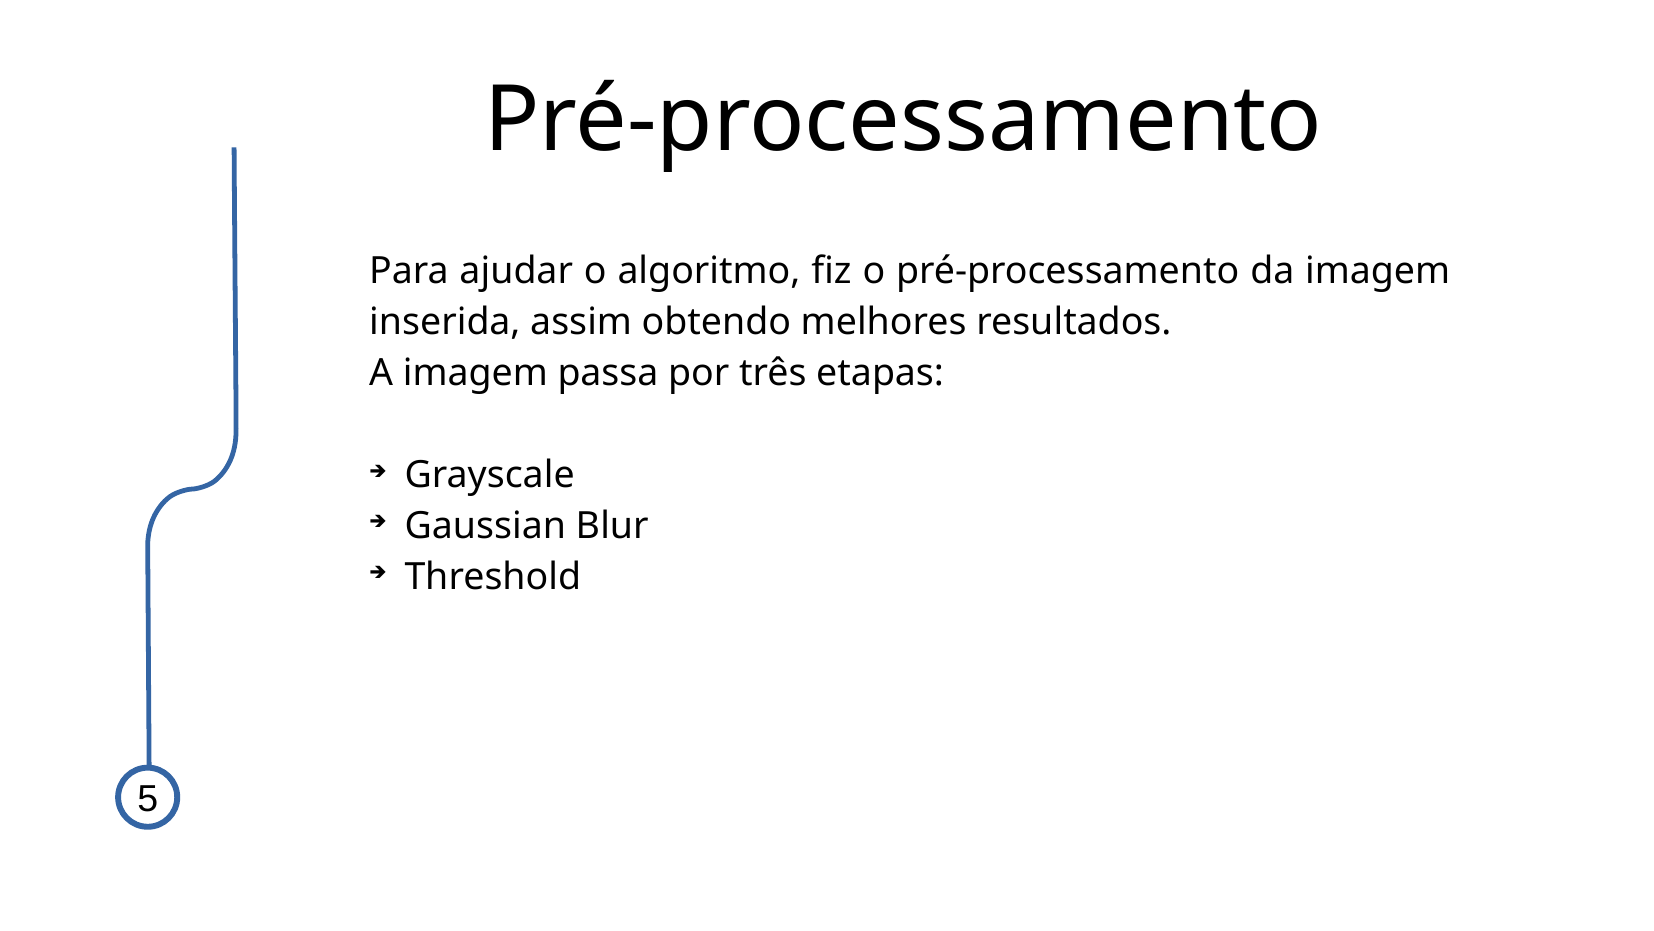

# Pré-processamento
Para ajudar o algoritmo, fiz o pré-processamento da imagem inserida, assim obtendo melhores resultados.
A imagem passa por três etapas:
Grayscale
Gaussian Blur
Threshold
5